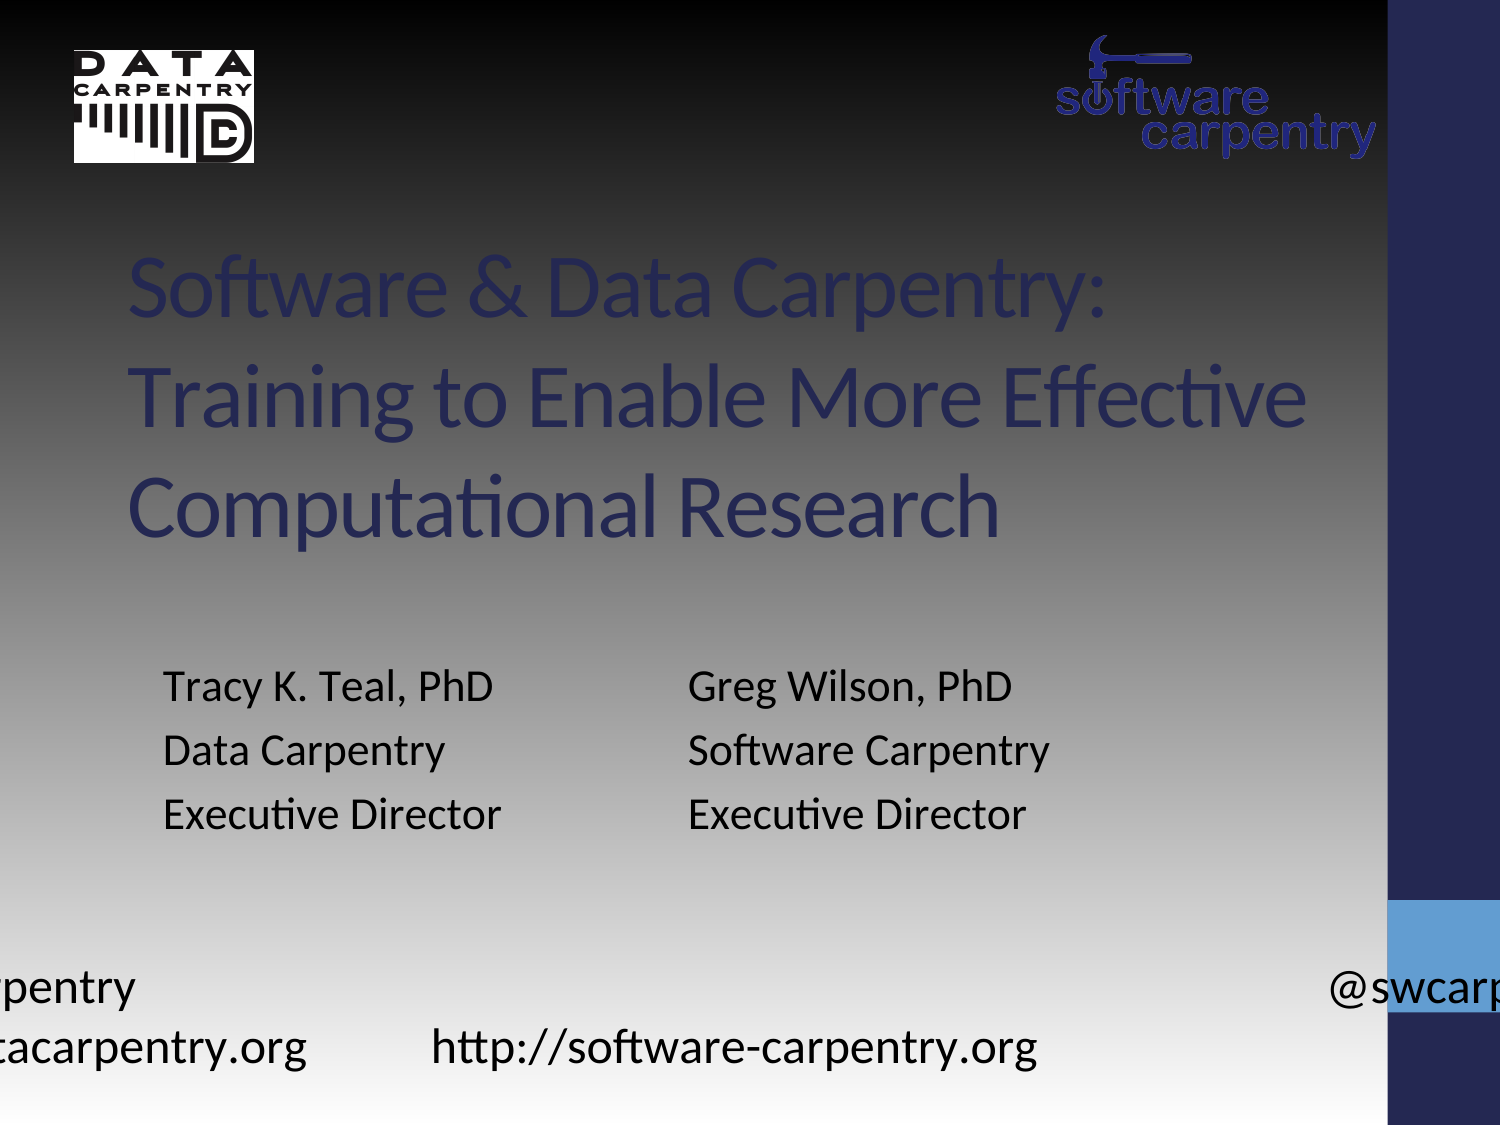

Software & Data Carpentry:
Training to Enable More Effective
Computational Research
Tracy K. Teal, PhD			Greg Wilson, PhD
Data Carpentry 				Software Carpentry
Executive Director			Executive Director
@datacarpentry 								 @swcarpentry
http://datacarpentry.org http://software-carpentry.org